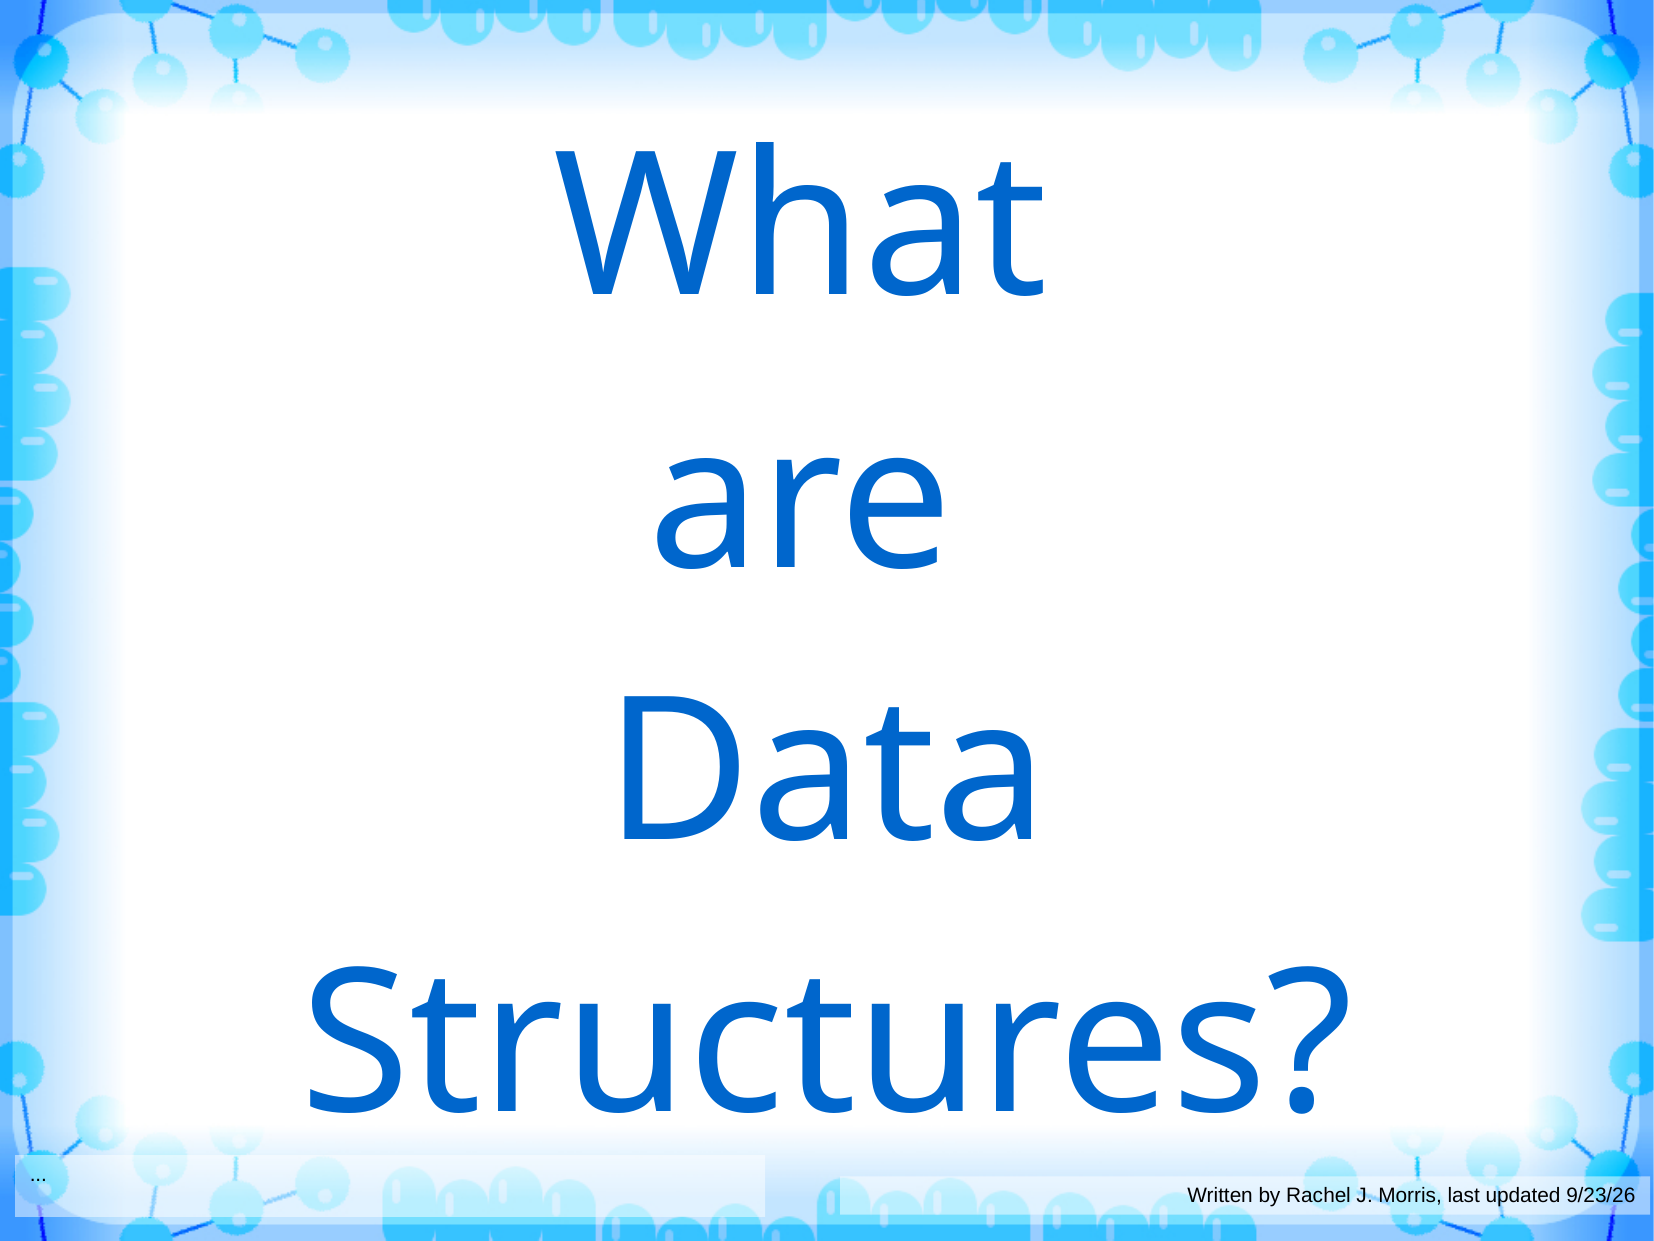

# What are Data Structures?
...
Written by Rachel J. Morris, last updated